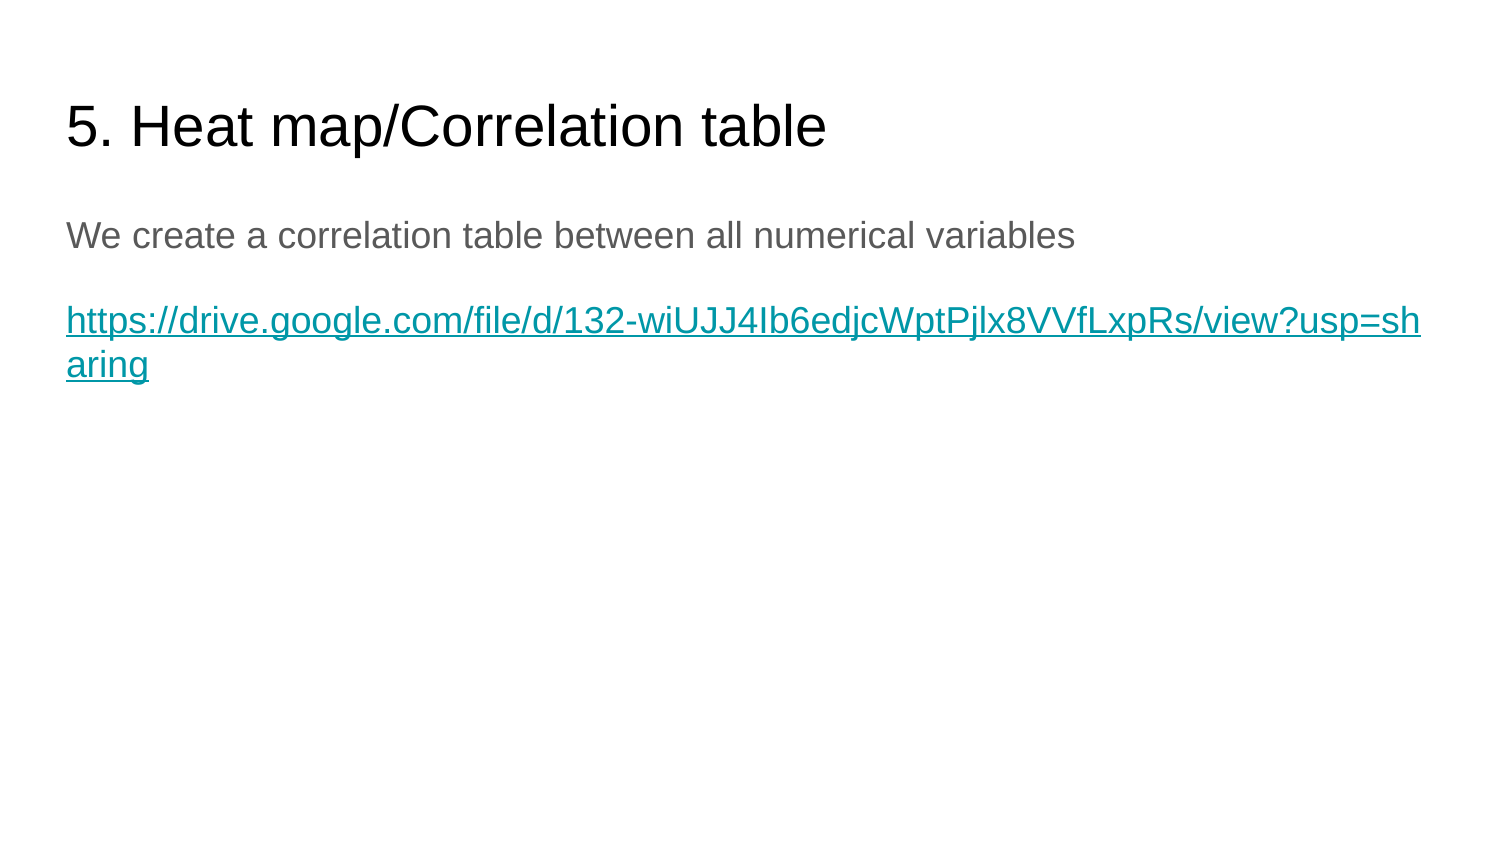

# 5. Heat map/Correlation table
We create a correlation table between all numerical variables
https://drive.google.com/file/d/132-wiUJJ4Ib6edjcWptPjlx8VVfLxpRs/view?usp=sharing